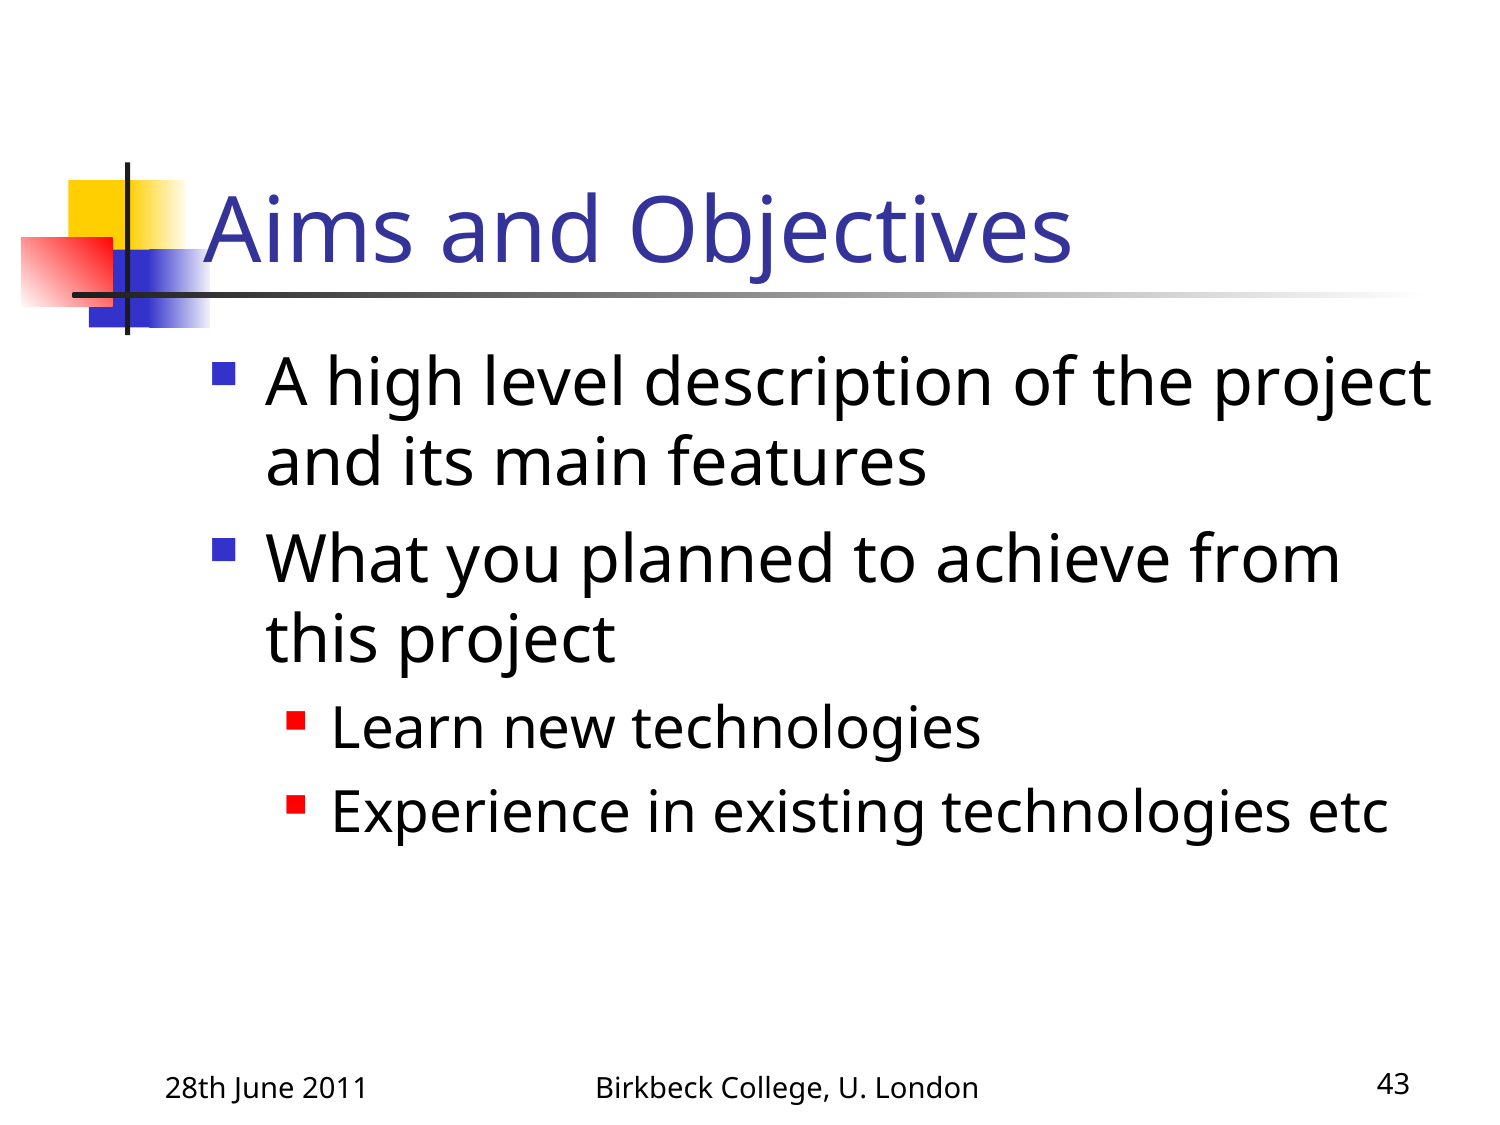

# Aims and Objectives
A high level description of the project and its main features
What you planned to achieve from this project
Learn new technologies
Experience in existing technologies etc
28th June 2011
Birkbeck College, U. London